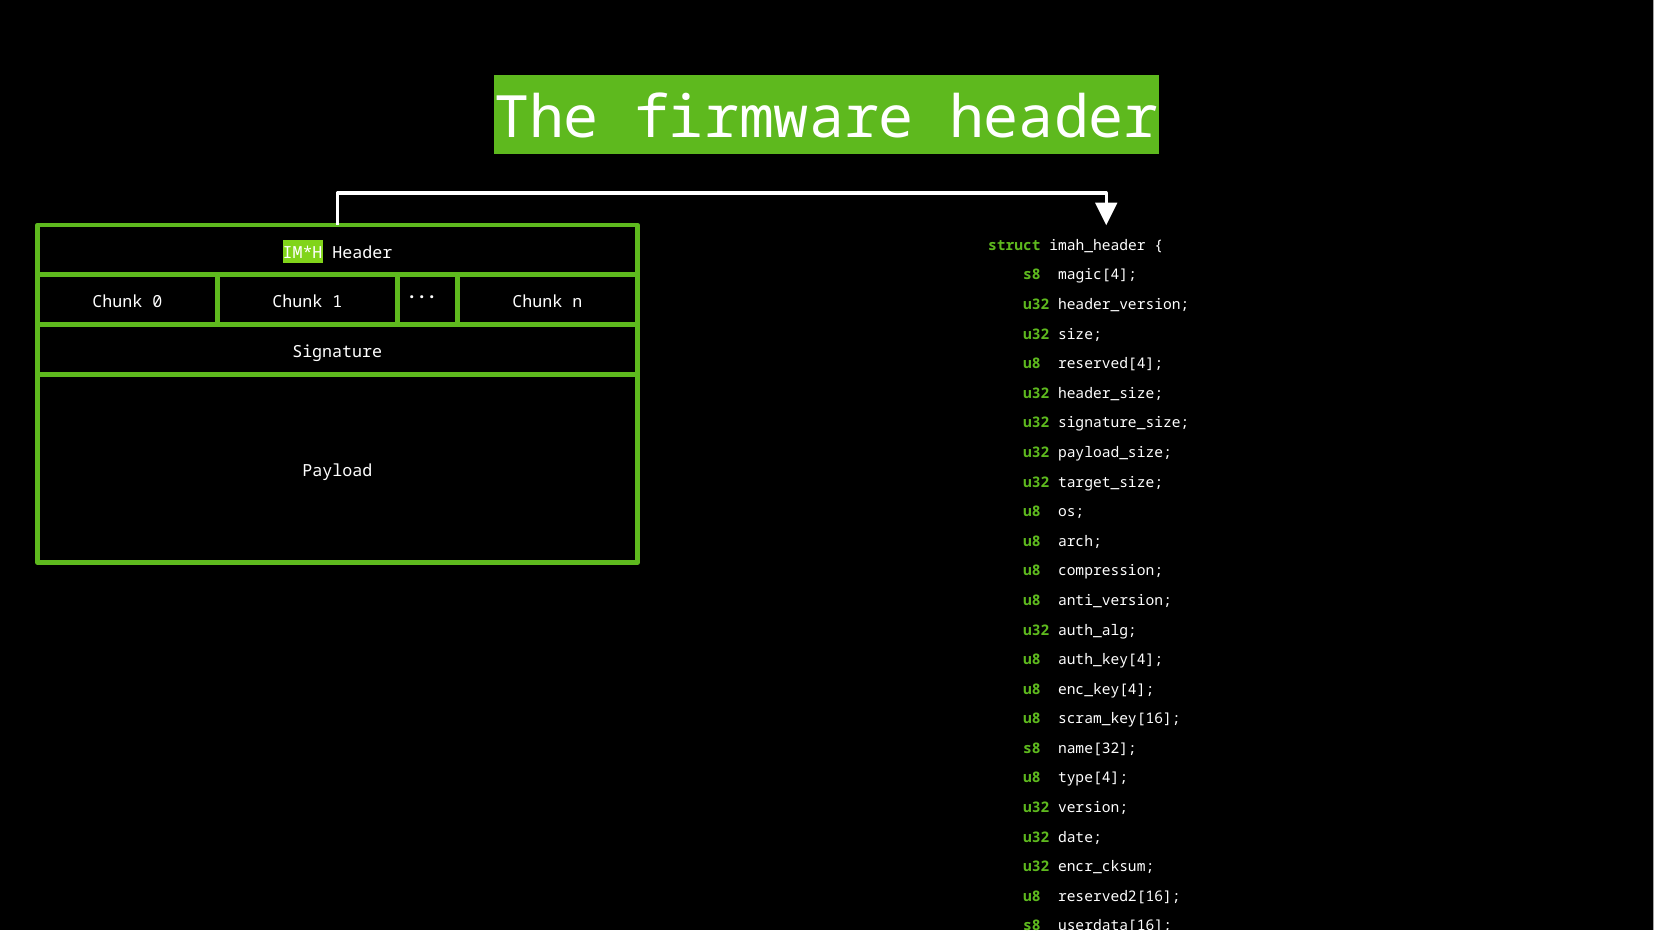

# The firmware header
IM*H Header
struct imah_header {
 s8 magic[4];
 u32 header_version;
 u32 size;
 u8 reserved[4];
 u32 header_size;
 u32 signature_size;
 u32 payload_size;
 u32 target_size;
 u8 os;
 u8 arch;
 u8 compression;
 u8 anti_version;
 u32 auth_alg;
 u8 auth_key[4];
 u8 enc_key[4];
 u8 scram_key[16];
 s8 name[32];
 u8 type[4];
 u32 version;
 u32 date;
 u32 encr_cksum;
 u8 reserved2[16];
 s8 userdata[16];
 u8 entry[8];
 u32 plain_cksum;
 u32 chunk_num;
 u8 payload_digest[32];
};
...
Chunk 0
Chunk 1
Chunk n
Signature
Payload